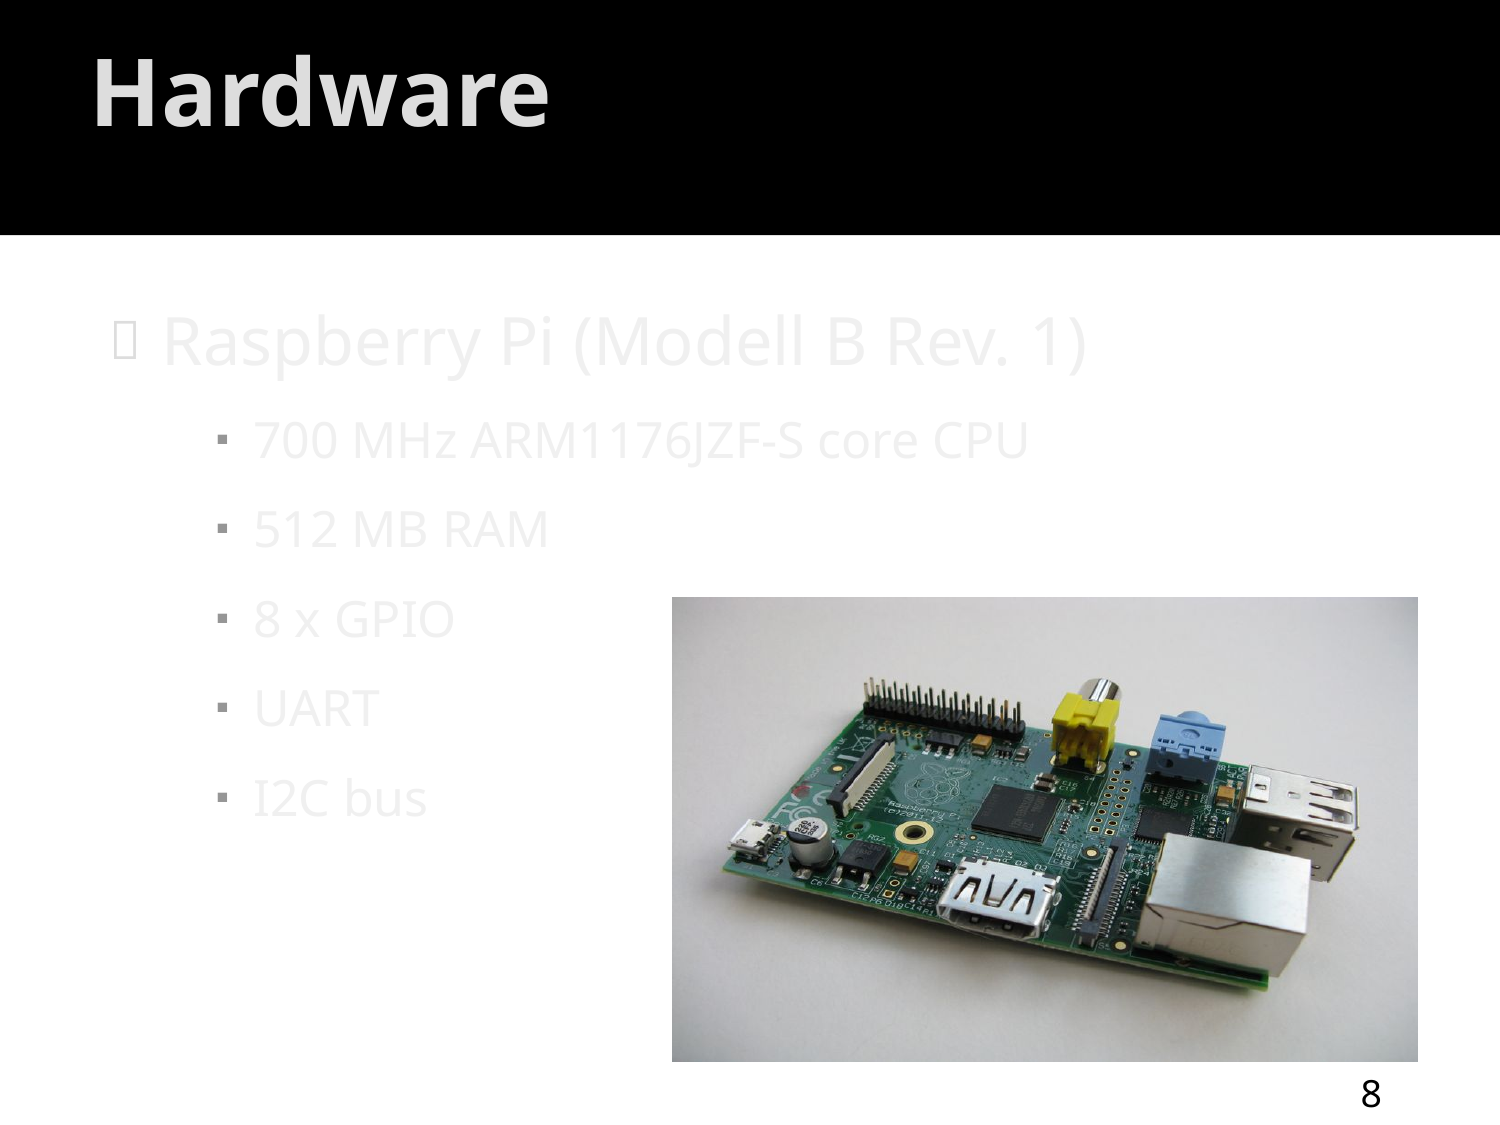

# Hardware
Raspberry Pi (Modell B Rev. 1)
700 MHz ARM1176JZF-S core CPU
512 MB RAM
8 x GPIO
UART
I2C bus